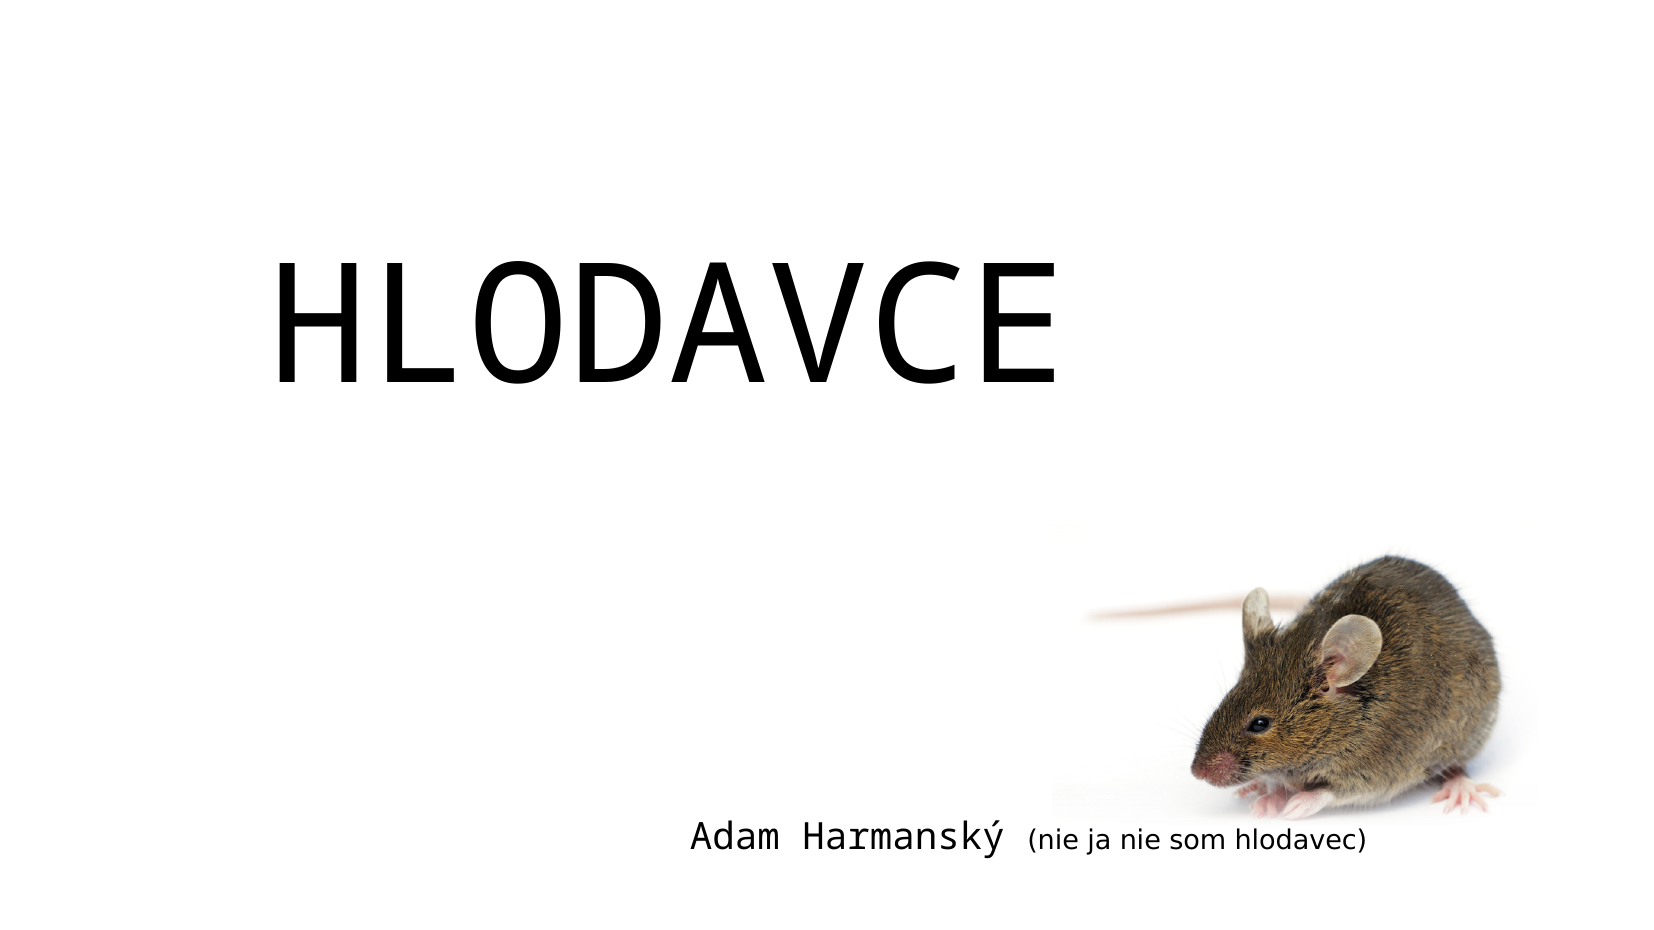

# HLODAVCE
Adam Harmanský (nie ja nie som hlodavec)